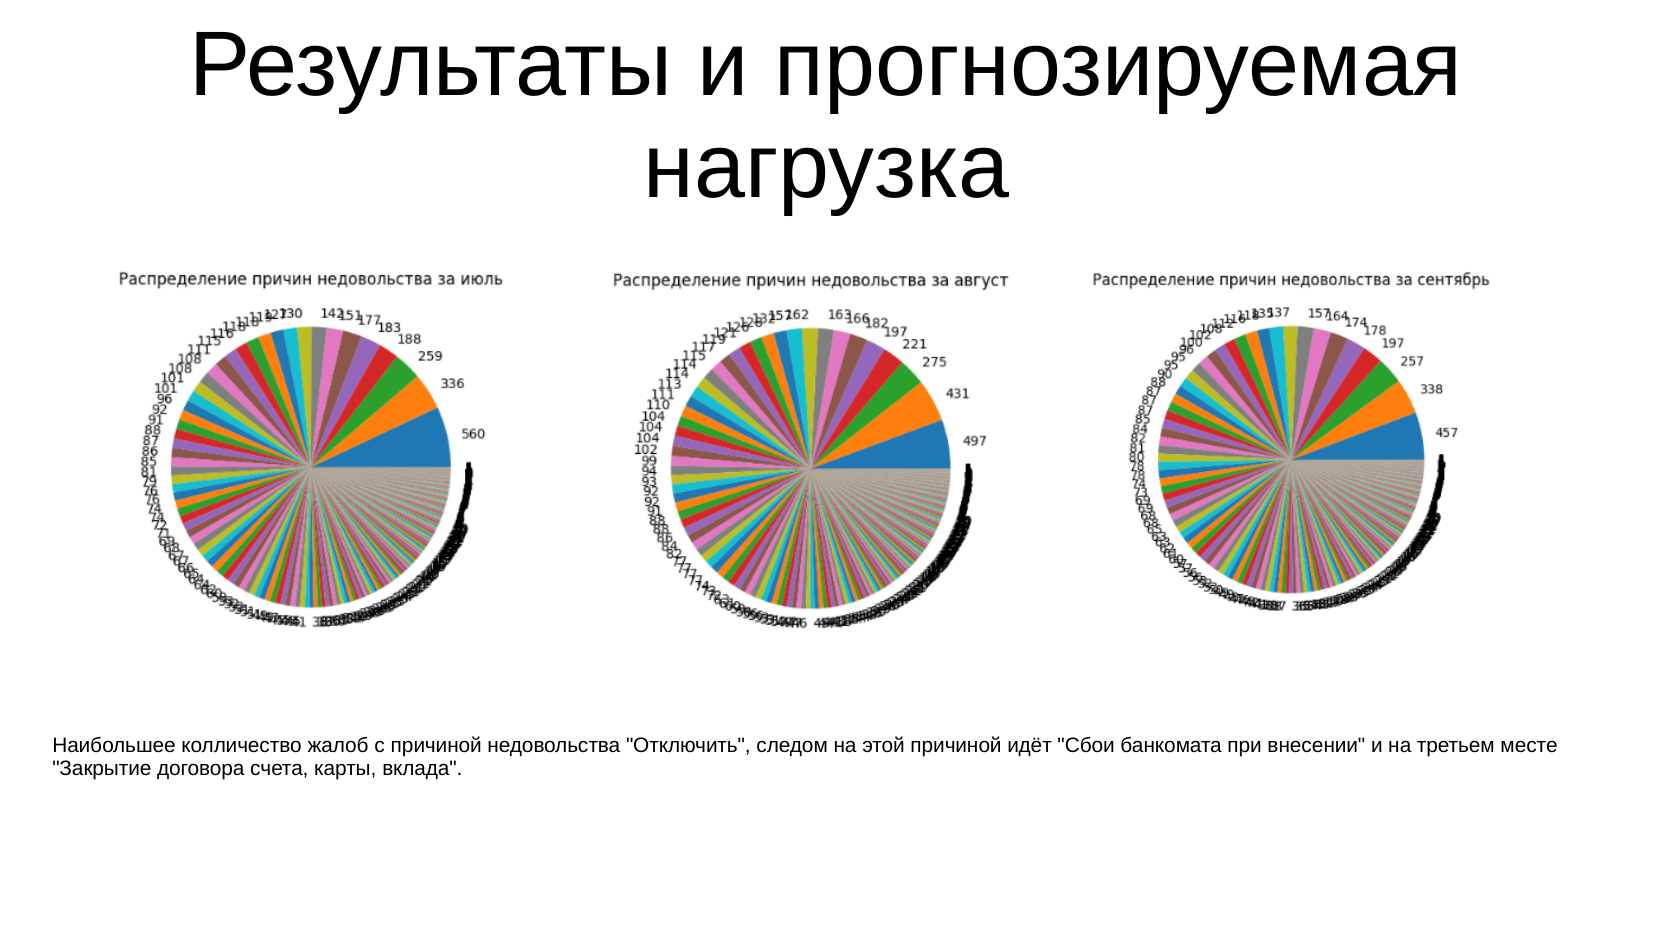

# Результаты и прогнозируемая нагрузка
Наибольшее колличество жалоб c причиной недовольства "Отключить", следом на этой причиной идёт "Сбои банкомата при внесении" и на третьем месте "Закрытие договора счета, карты, вклада".